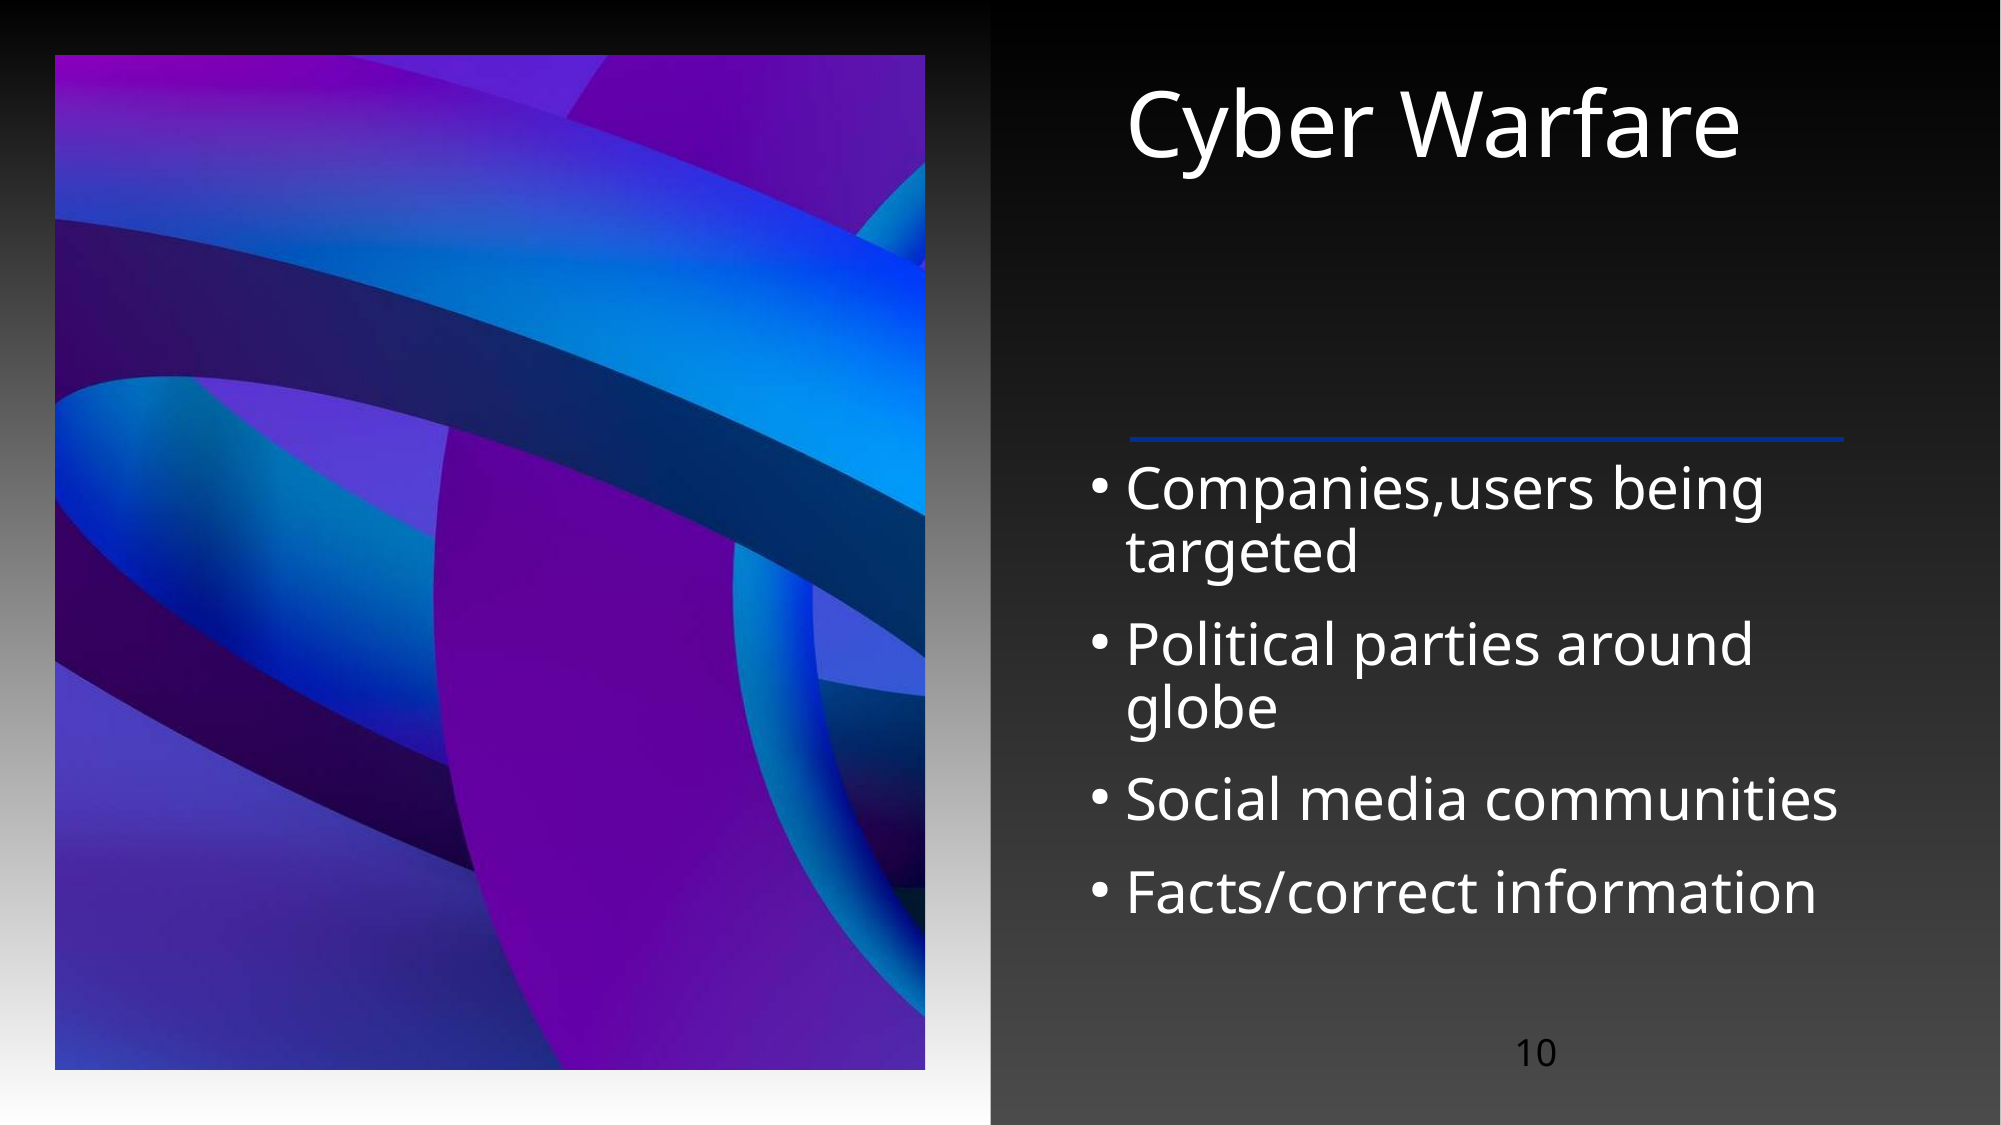

# Cyber Warfare
Companies,users being targeted
Political parties around globe
Social media communities
Facts/correct information